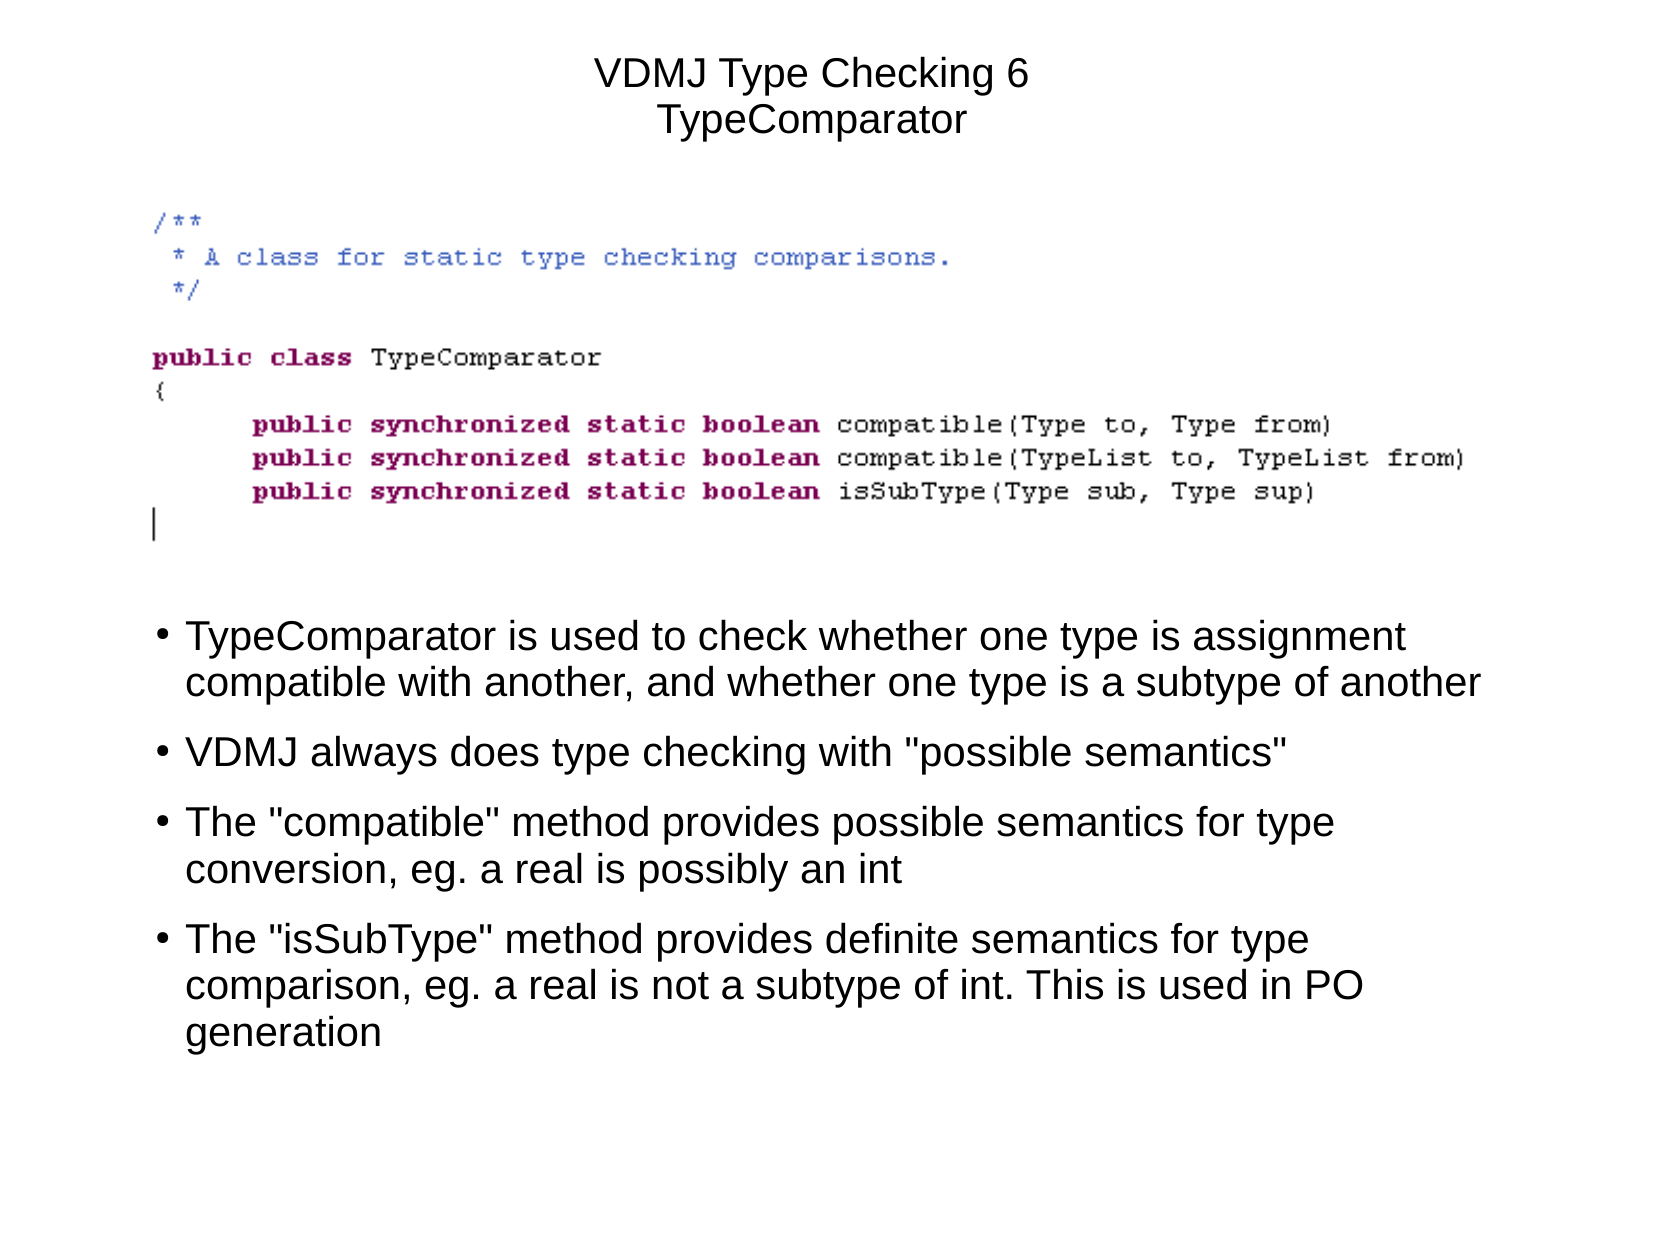

VDMJ Type Checking 6
TypeComparator
TypeComparator is used to check whether one type is assignment compatible with another, and whether one type is a subtype of another
VDMJ always does type checking with "possible semantics"
The "compatible" method provides possible semantics for type conversion, eg. a real is possibly an int
The "isSubType" method provides definite semantics for type comparison, eg. a real is not a subtype of int. This is used in PO generation